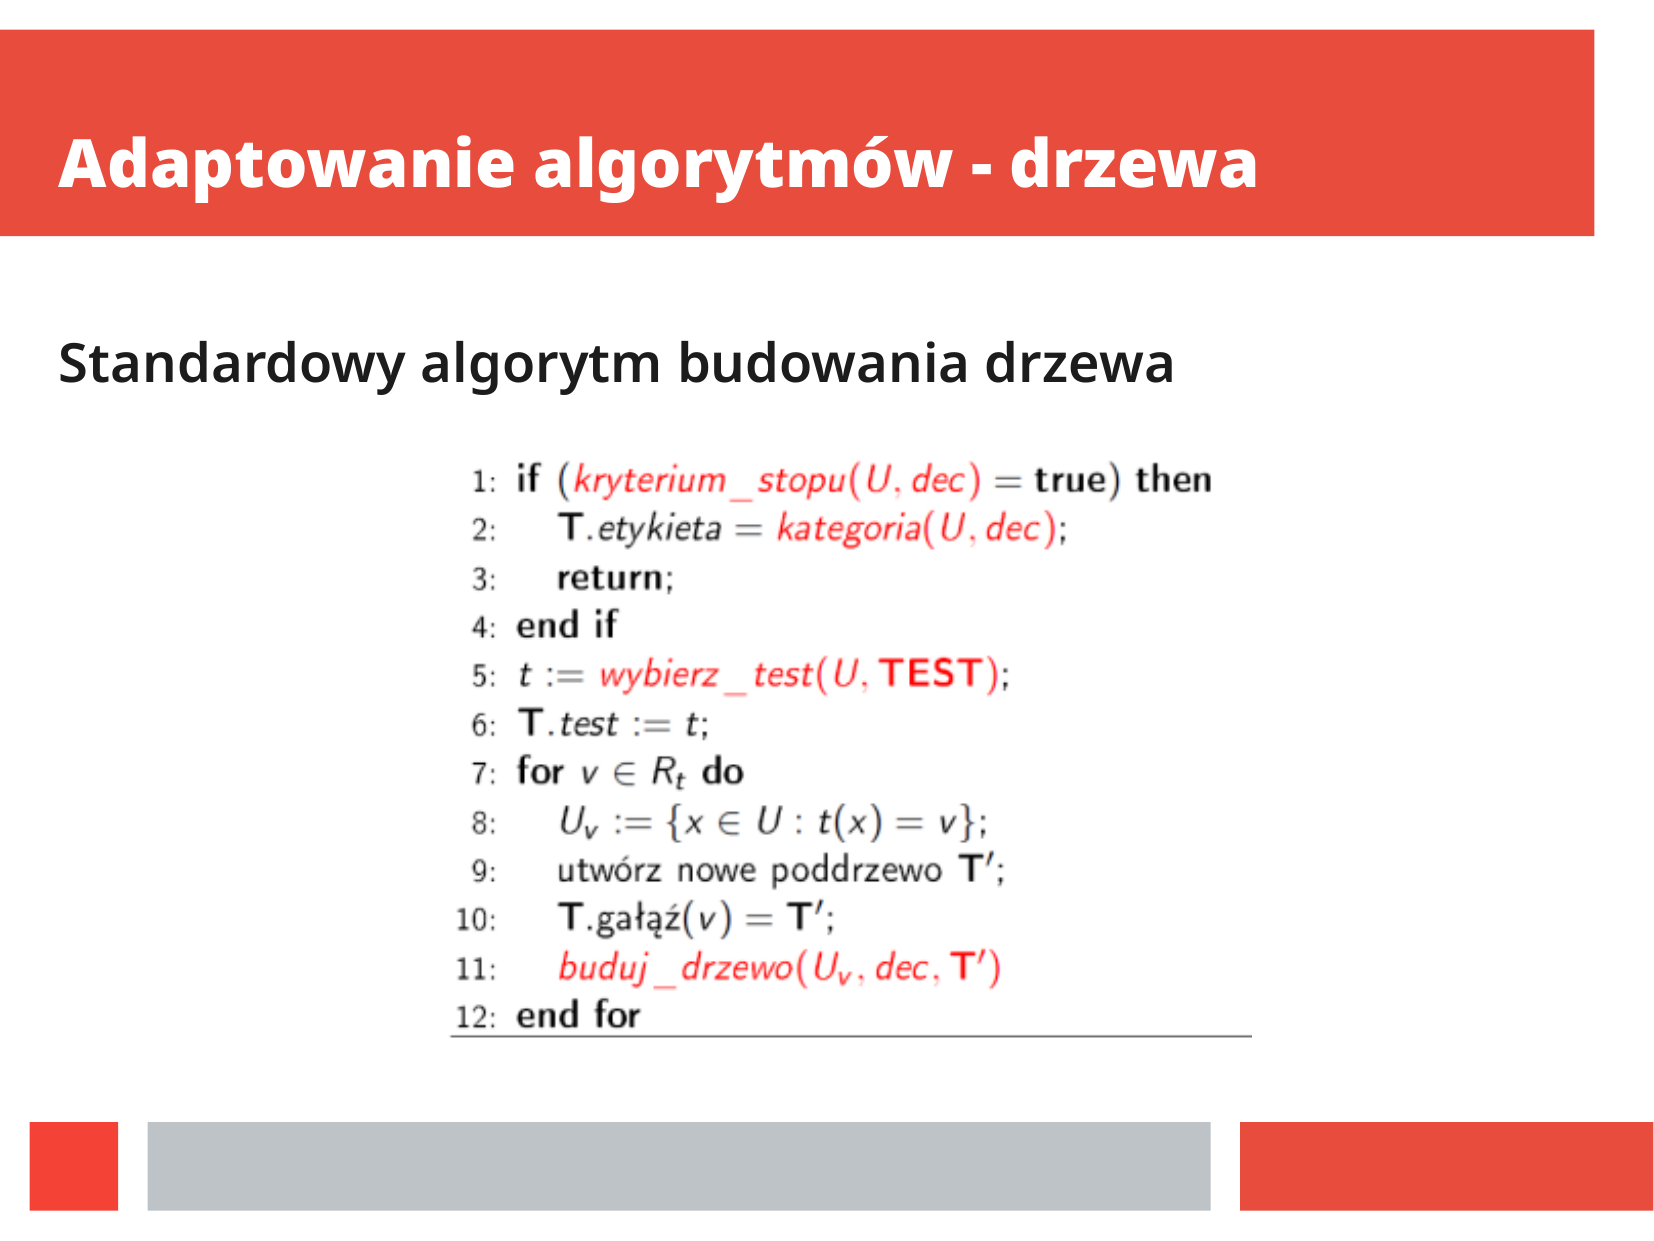

# Adaptowanie algorytmów - drzewa
Standardowy algorytm budowania drzewa